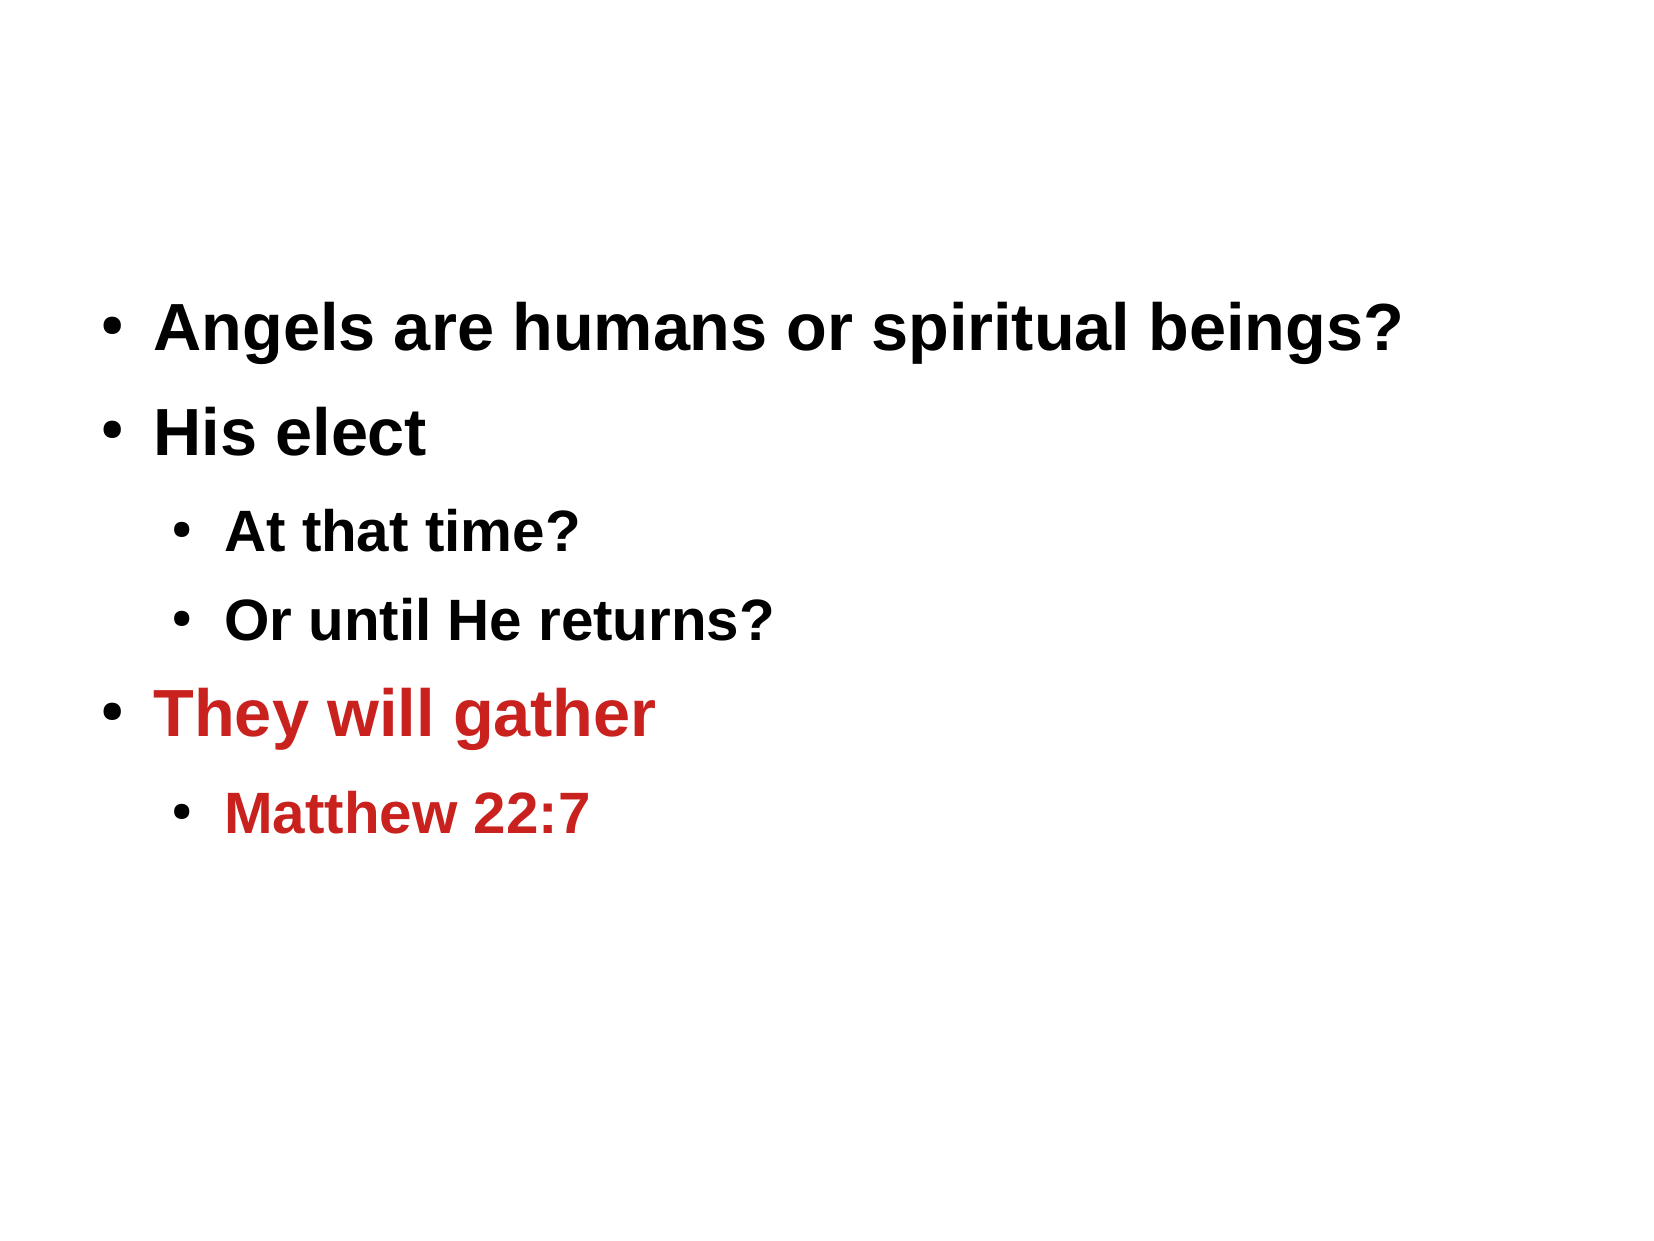

#
Angels are humans or spiritual beings?
His elect
At that time?
Or until He returns?
They will gather
Matthew 22:7